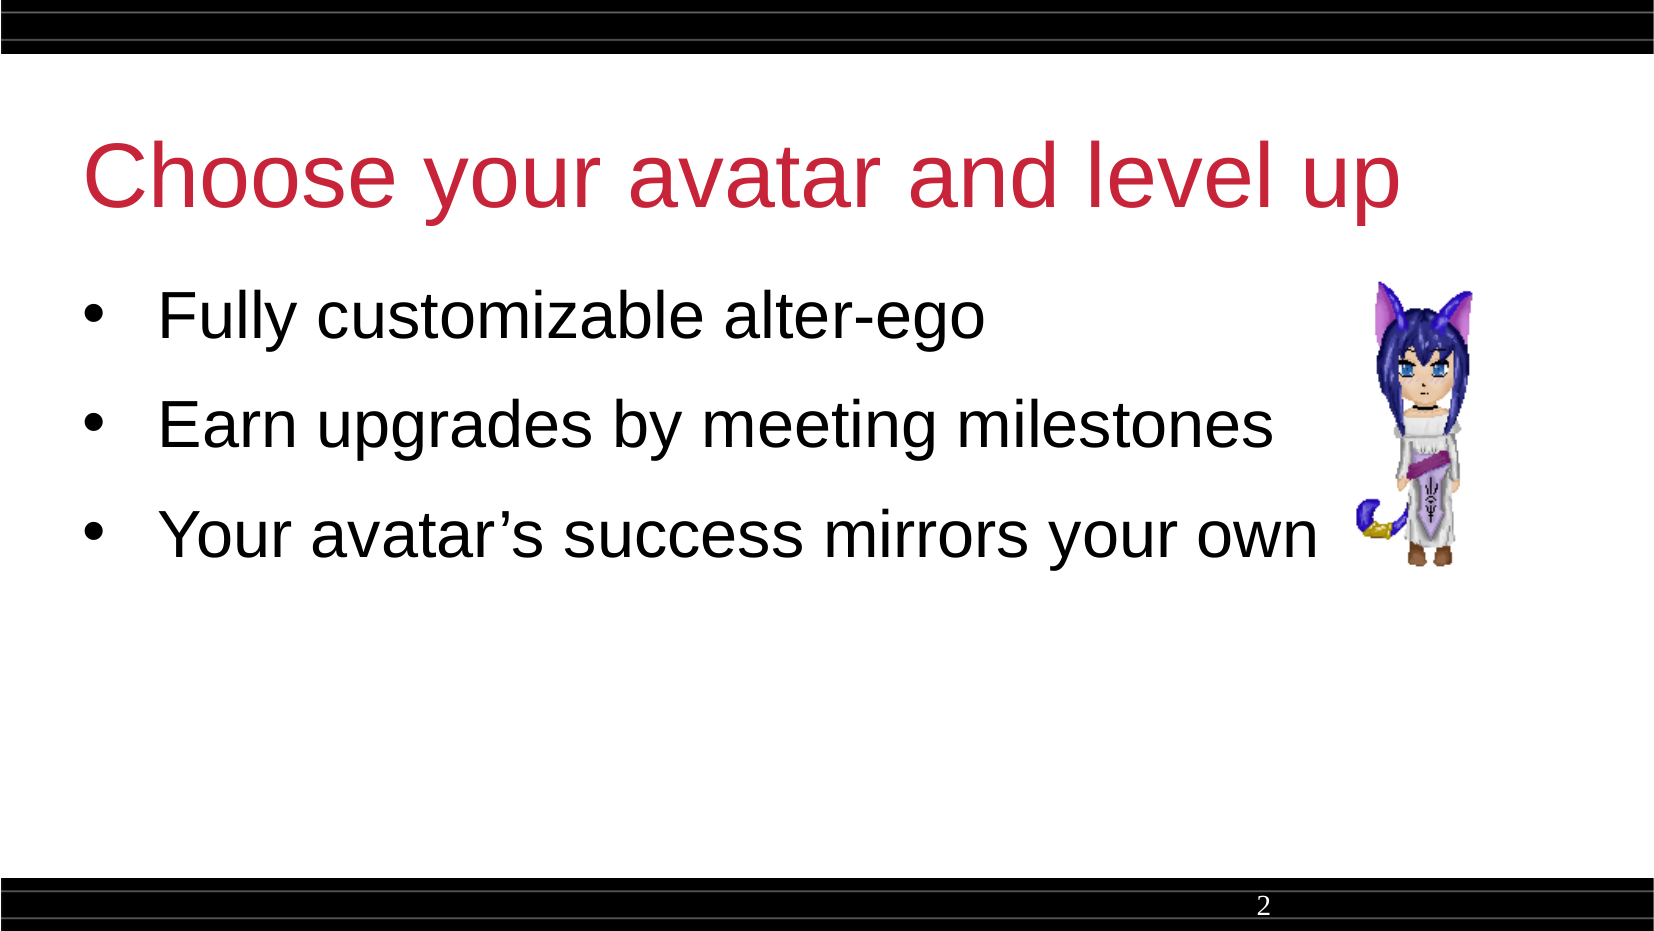

# Choose your avatar and level up
Fully customizable alter-ego
Earn upgrades by meeting milestones
Your avatar’s success mirrors your own